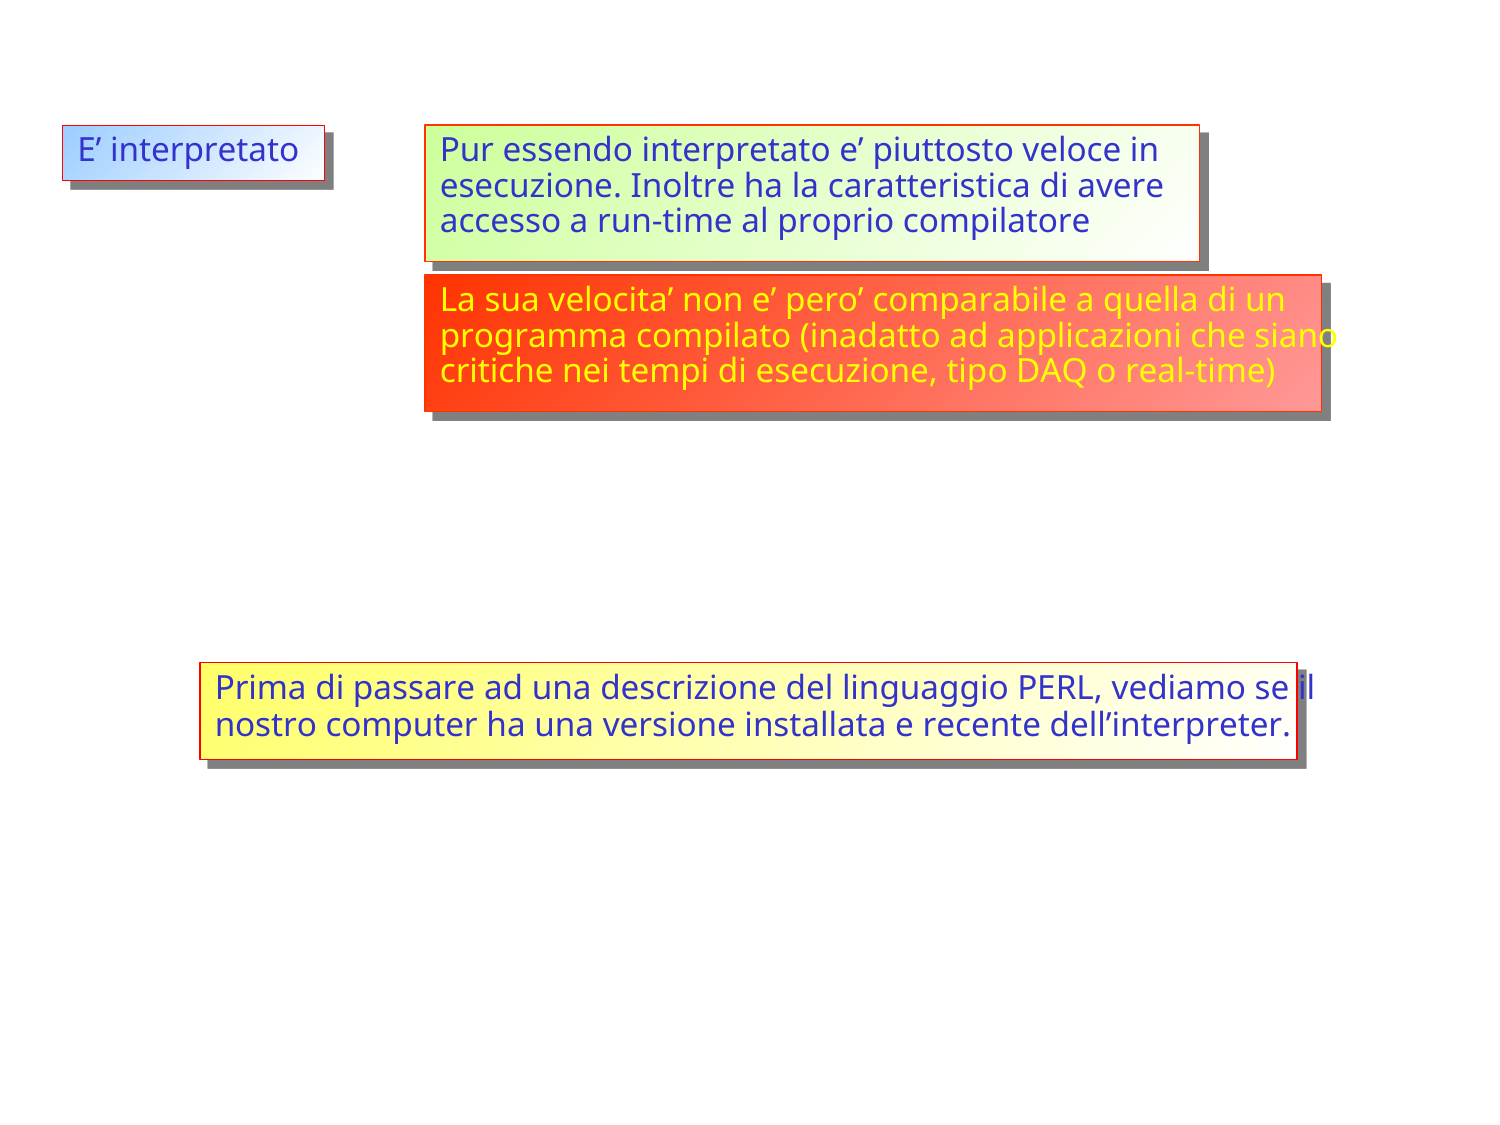

E’ interpretato
Pur essendo interpretato e’ piuttosto veloce in
esecuzione. Inoltre ha la caratteristica di avere
accesso a run-time al proprio compilatore
La sua velocita’ non e’ pero’ comparabile a quella di un
programma compilato (inadatto ad applicazioni che siano
critiche nei tempi di esecuzione, tipo DAQ o real-time)
Prima di passare ad una descrizione del linguaggio PERL, vediamo se il
nostro computer ha una versione installata e recente dell’interpreter.